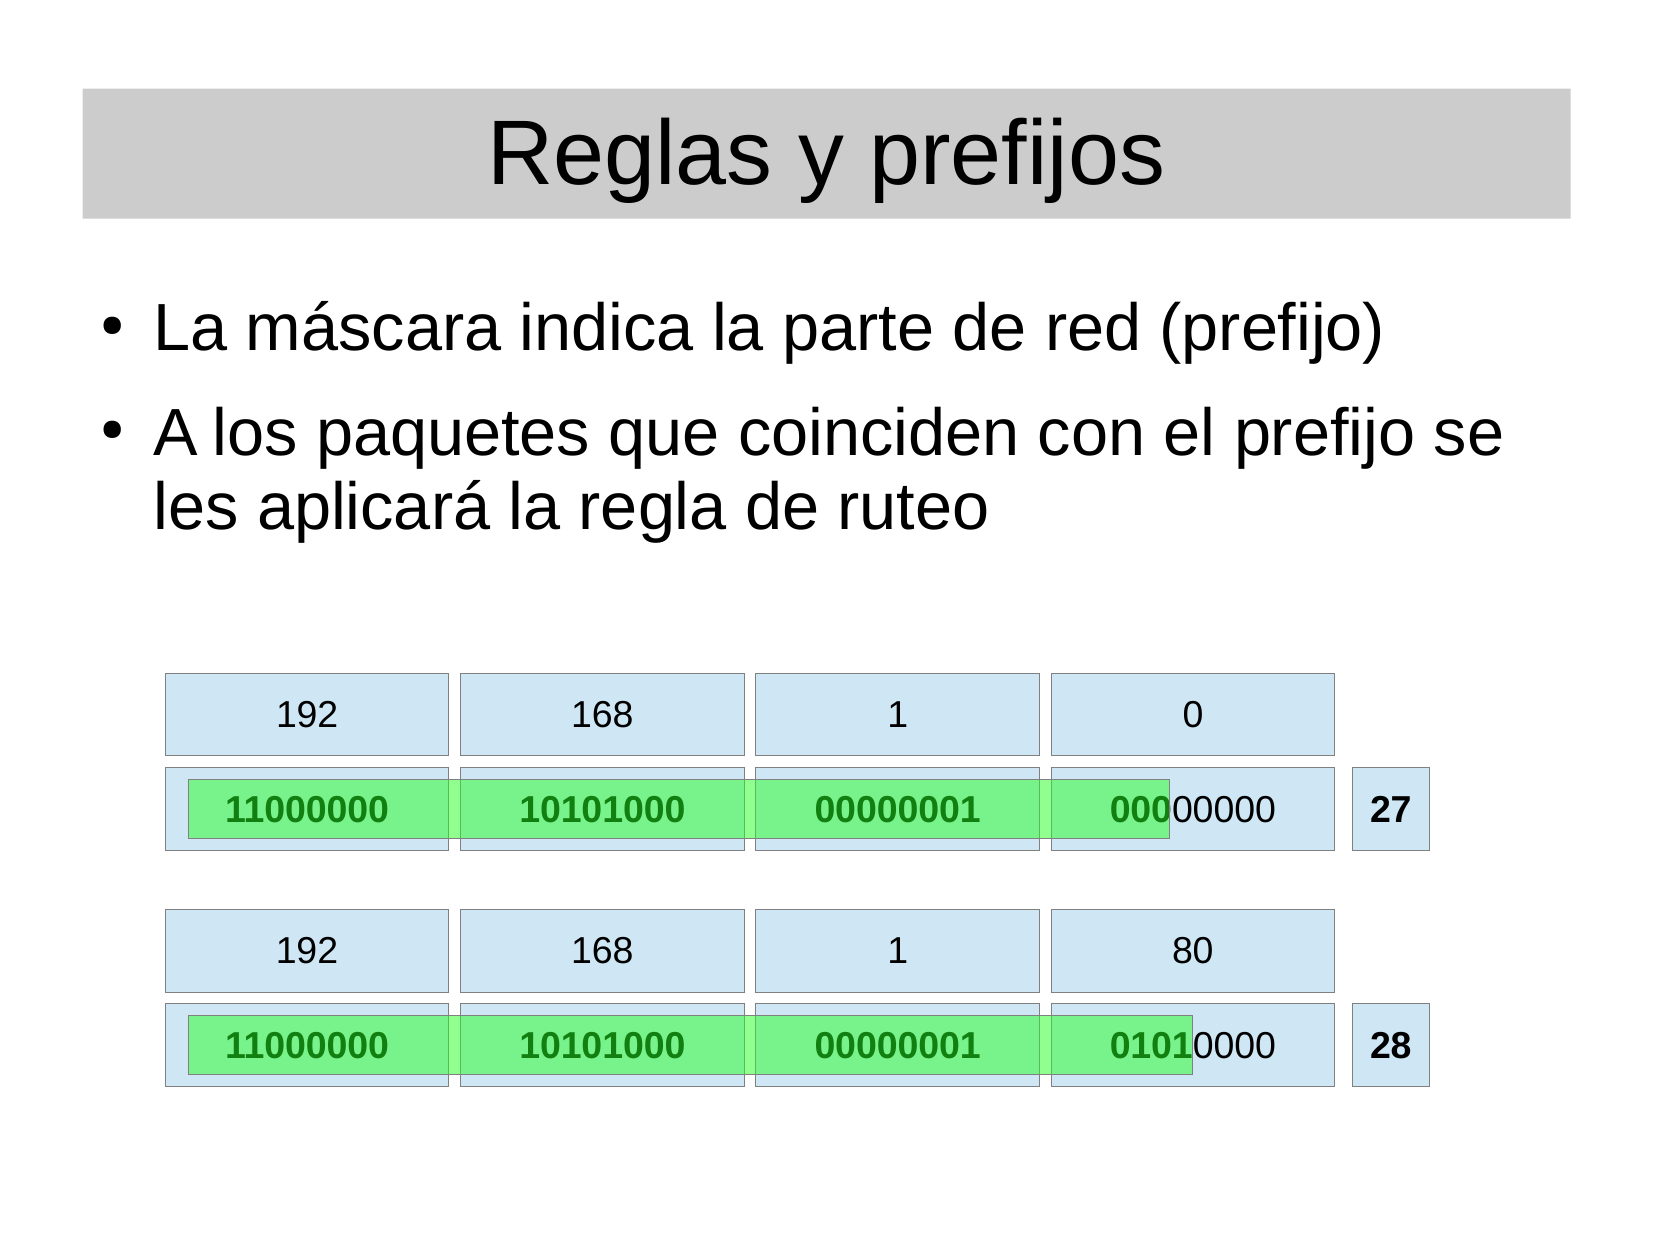

# Reglas y prefijos
La máscara indica la parte de red (prefijo)
A los paquetes que coinciden con el prefijo se les aplicará la regla de ruteo
192
168
1
0
27
11000000
10101000
00000001
00000000
192
168
1
80
28
11000000
10101000
00000001
01010000